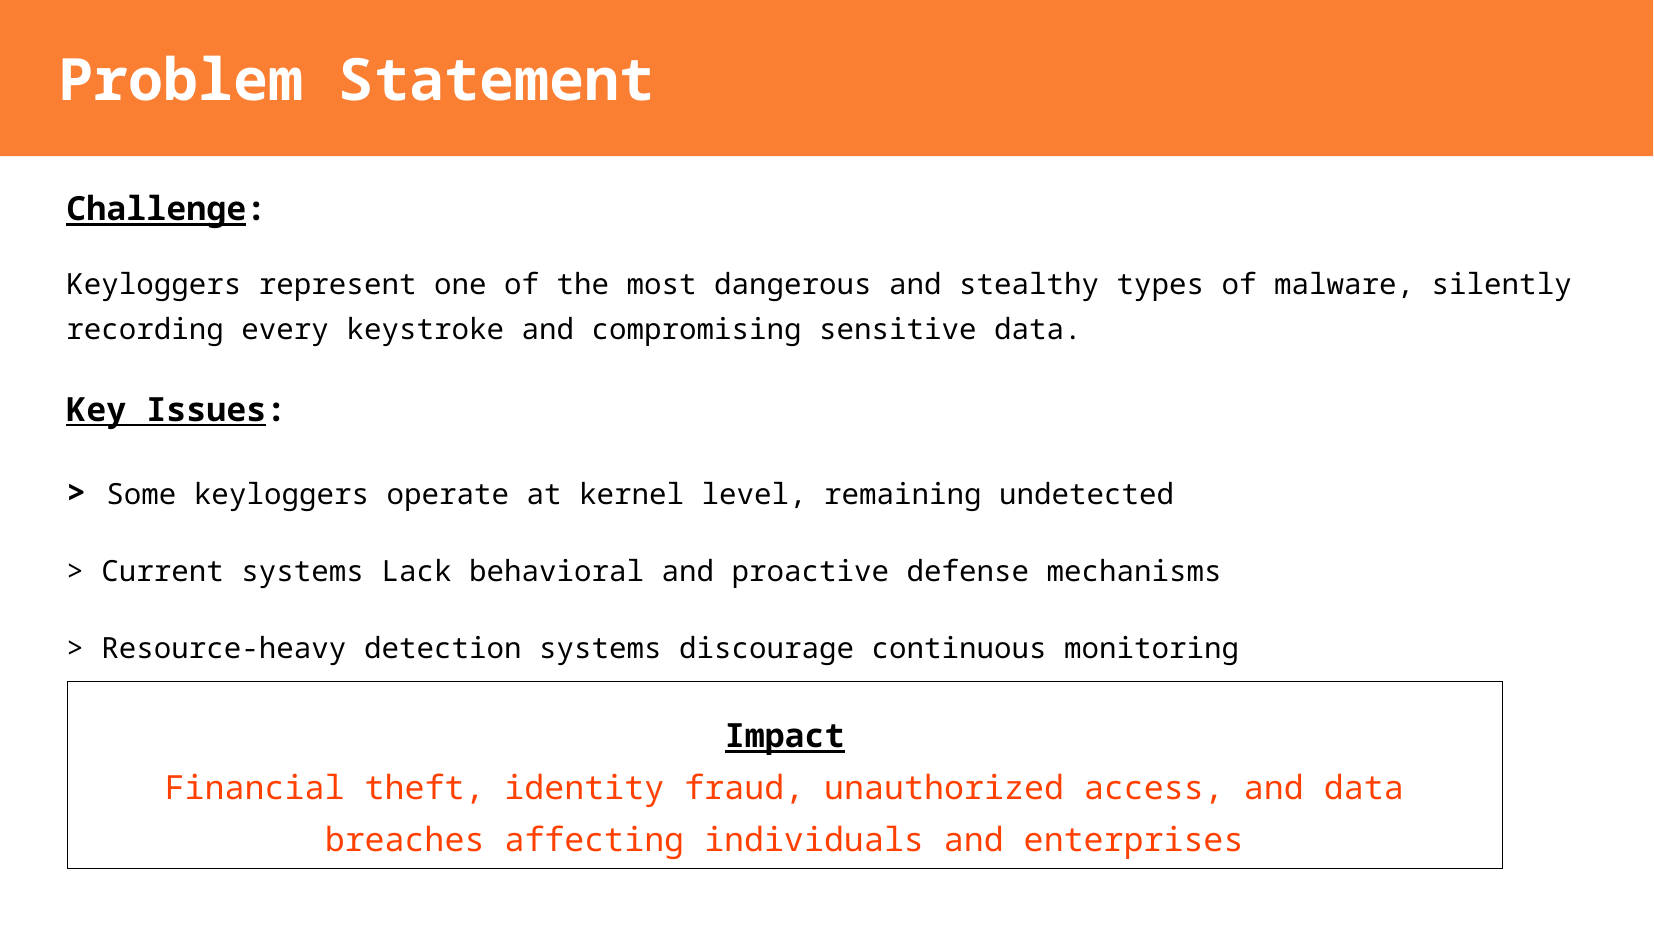

# Problem Statement
Challenge:
Keyloggers represent one of the most dangerous and stealthy types of malware, silently recording every keystroke and compromising sensitive data.
Key Issues:
> Some keyloggers operate at kernel level, remaining undetected
> Current systems Lack behavioral and proactive defense mechanisms
> Resource-heavy detection systems discourage continuous monitoring
Impact
Financial theft, identity fraud, unauthorized access, and data breaches affecting individuals and enterprises